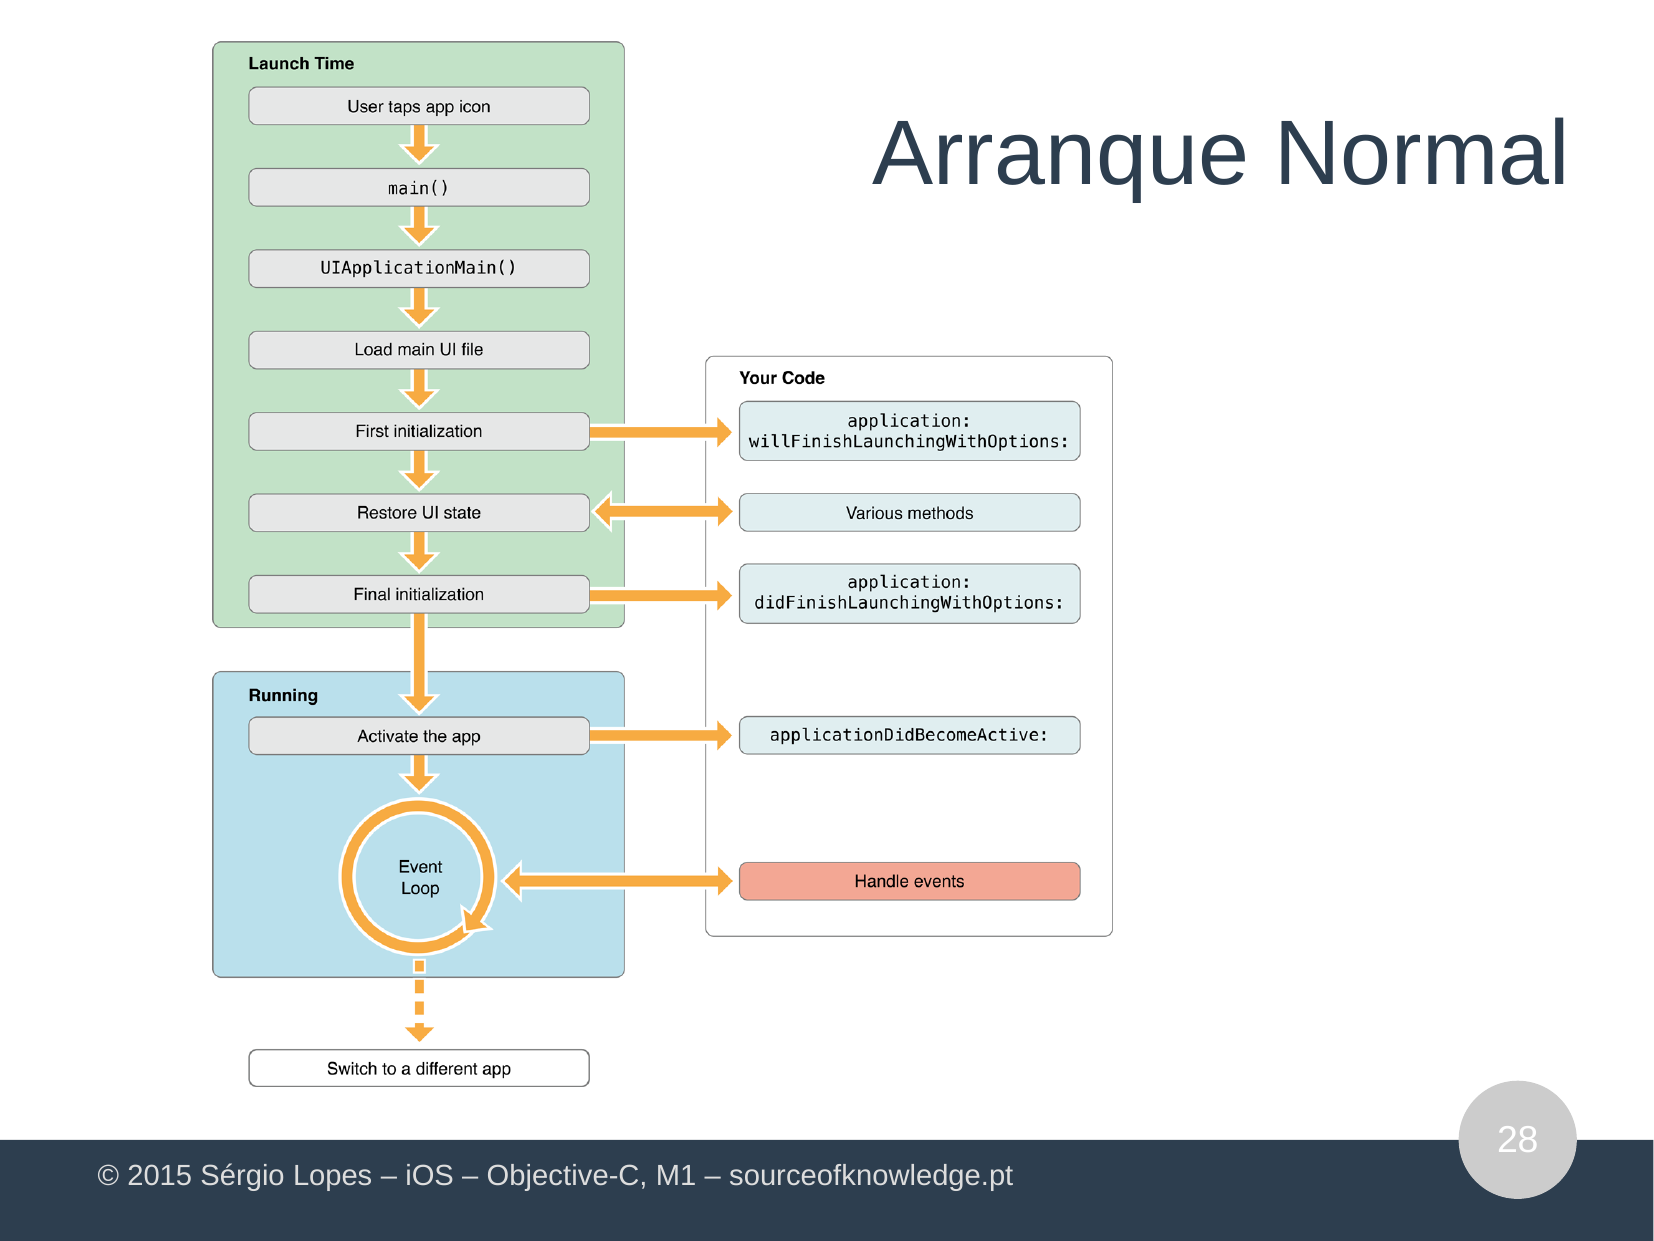

# Arranque Normal
28
© 2015 Sérgio Lopes – iOS – Objective-C, M1 – sourceofknowledge.pt